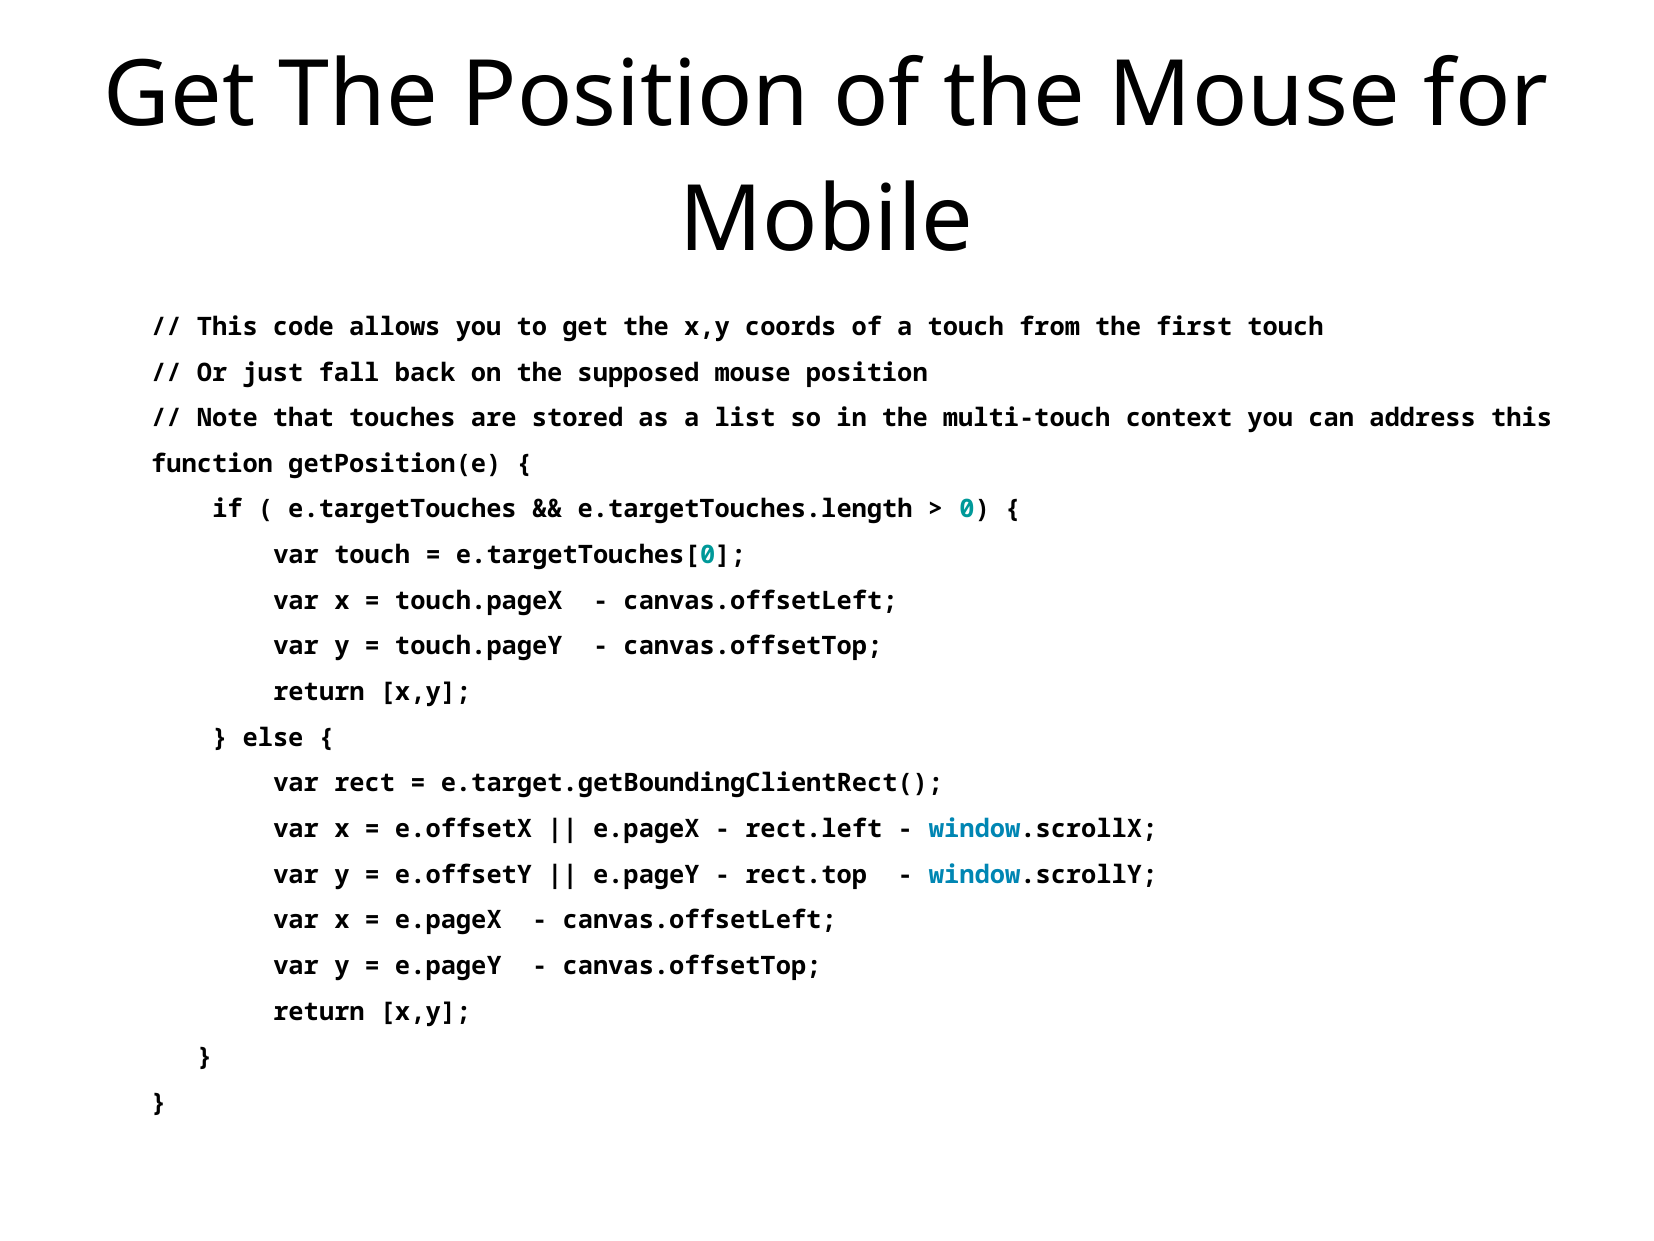

# Get The Position of the Mouse for Mobile
// This code allows you to get the x,y coords of a touch from the first touch
// Or just fall back on the supposed mouse position
// Note that touches are stored as a list so in the multi-touch context you can address this
function getPosition(e) {
 if ( e.targetTouches && e.targetTouches.length > 0) {
 var touch = e.targetTouches[0];
 var x = touch.pageX - canvas.offsetLeft;
 var y = touch.pageY - canvas.offsetTop;
 return [x,y];
 } else {
 var rect = e.target.getBoundingClientRect();
 var x = e.offsetX || e.pageX - rect.left - window.scrollX;
 var y = e.offsetY || e.pageY - rect.top - window.scrollY;
 var x = e.pageX - canvas.offsetLeft;
 var y = e.pageY - canvas.offsetTop;
 return [x,y];
 }
}